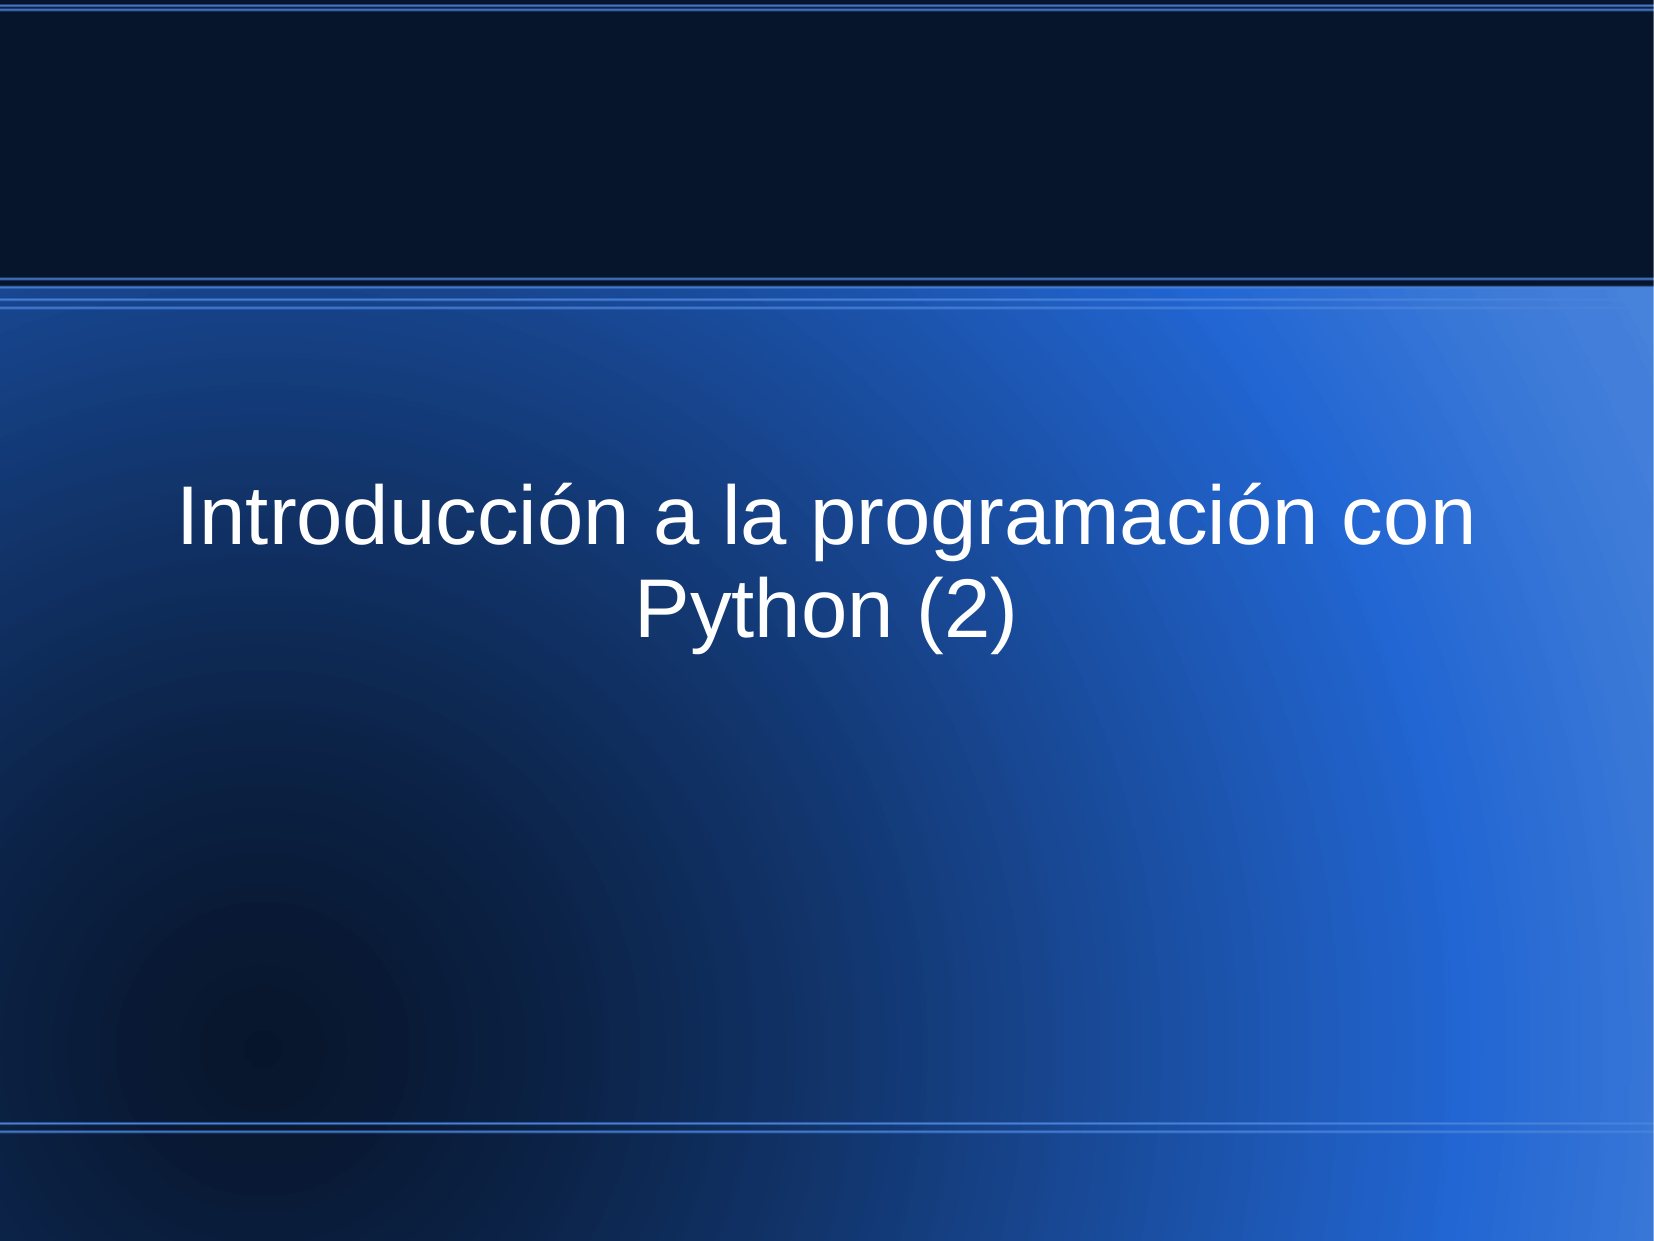

# Introducción a la programación con Python (2)